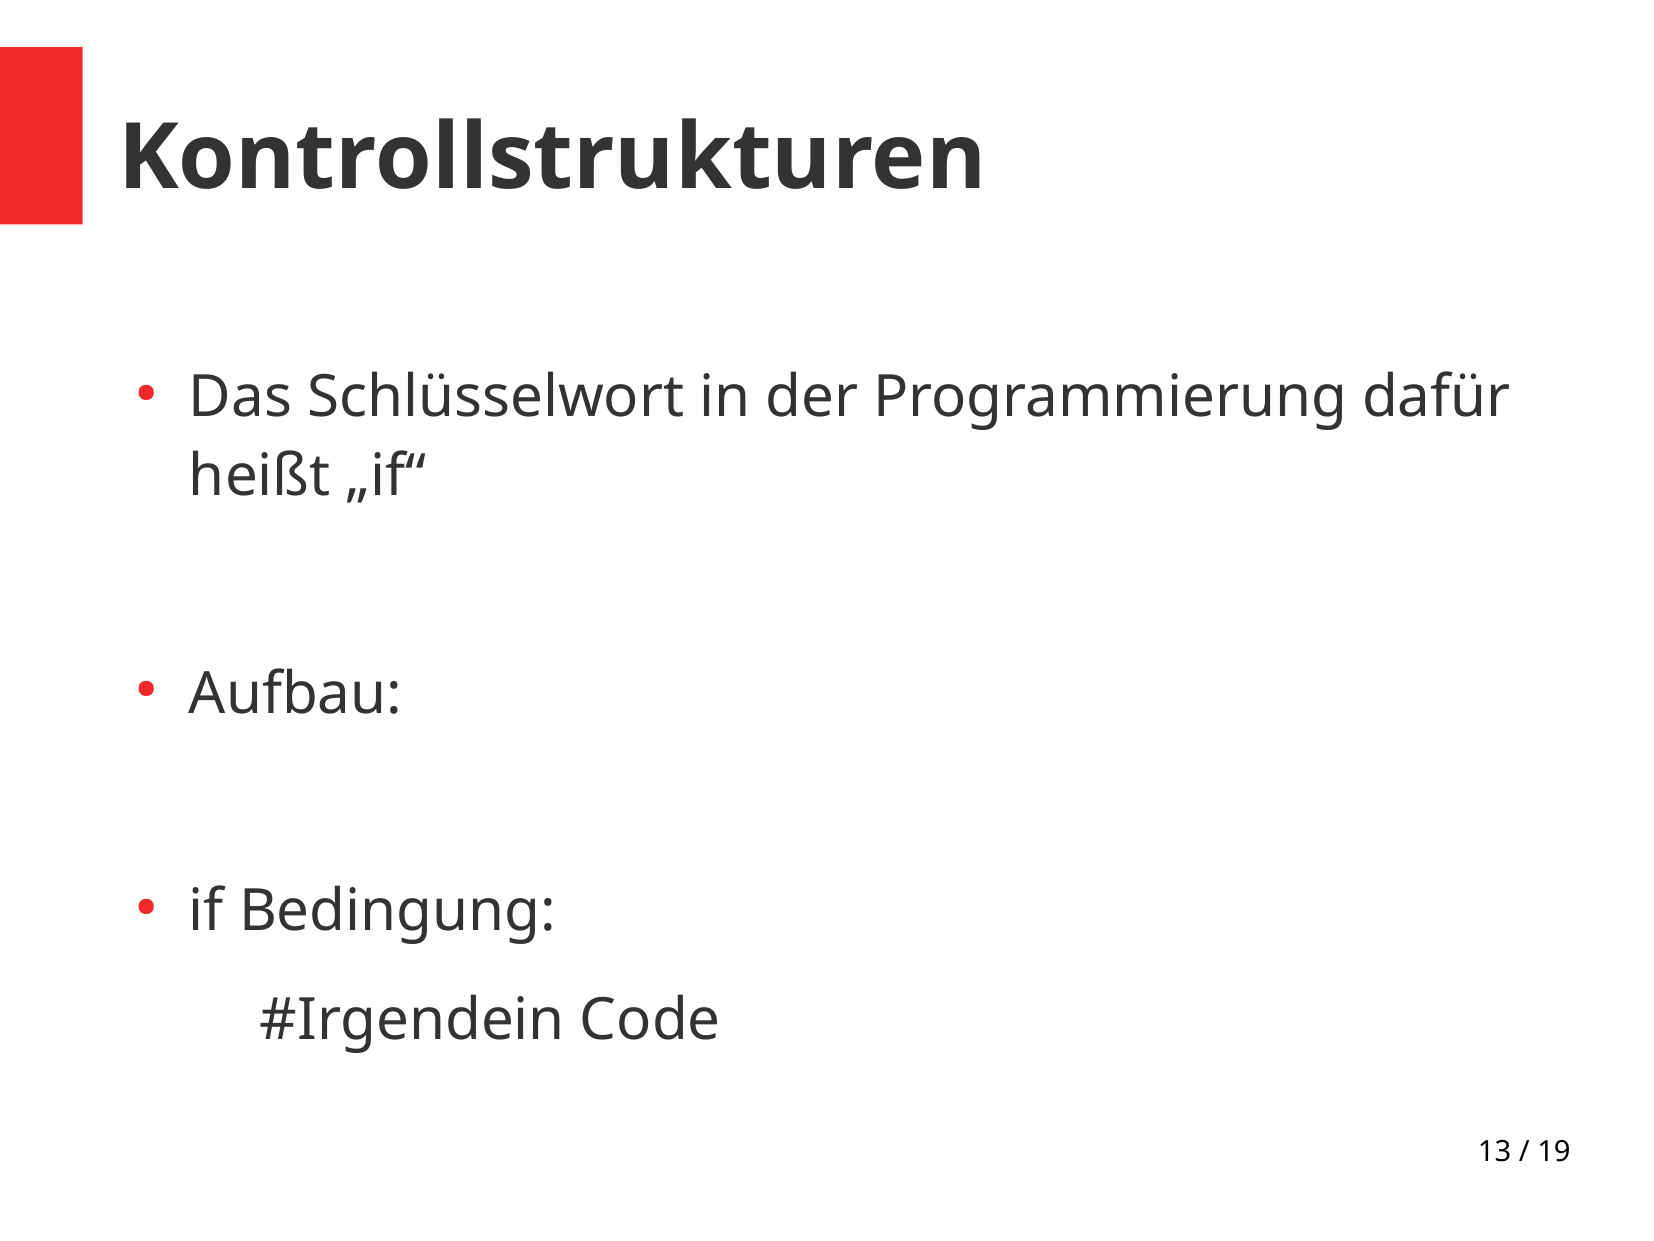

# Kontrollstrukturen
Das Schlüsselwort in der Programmierung dafür heißt „if“
Aufbau:
if Bedingung:
#Irgendein Code
13